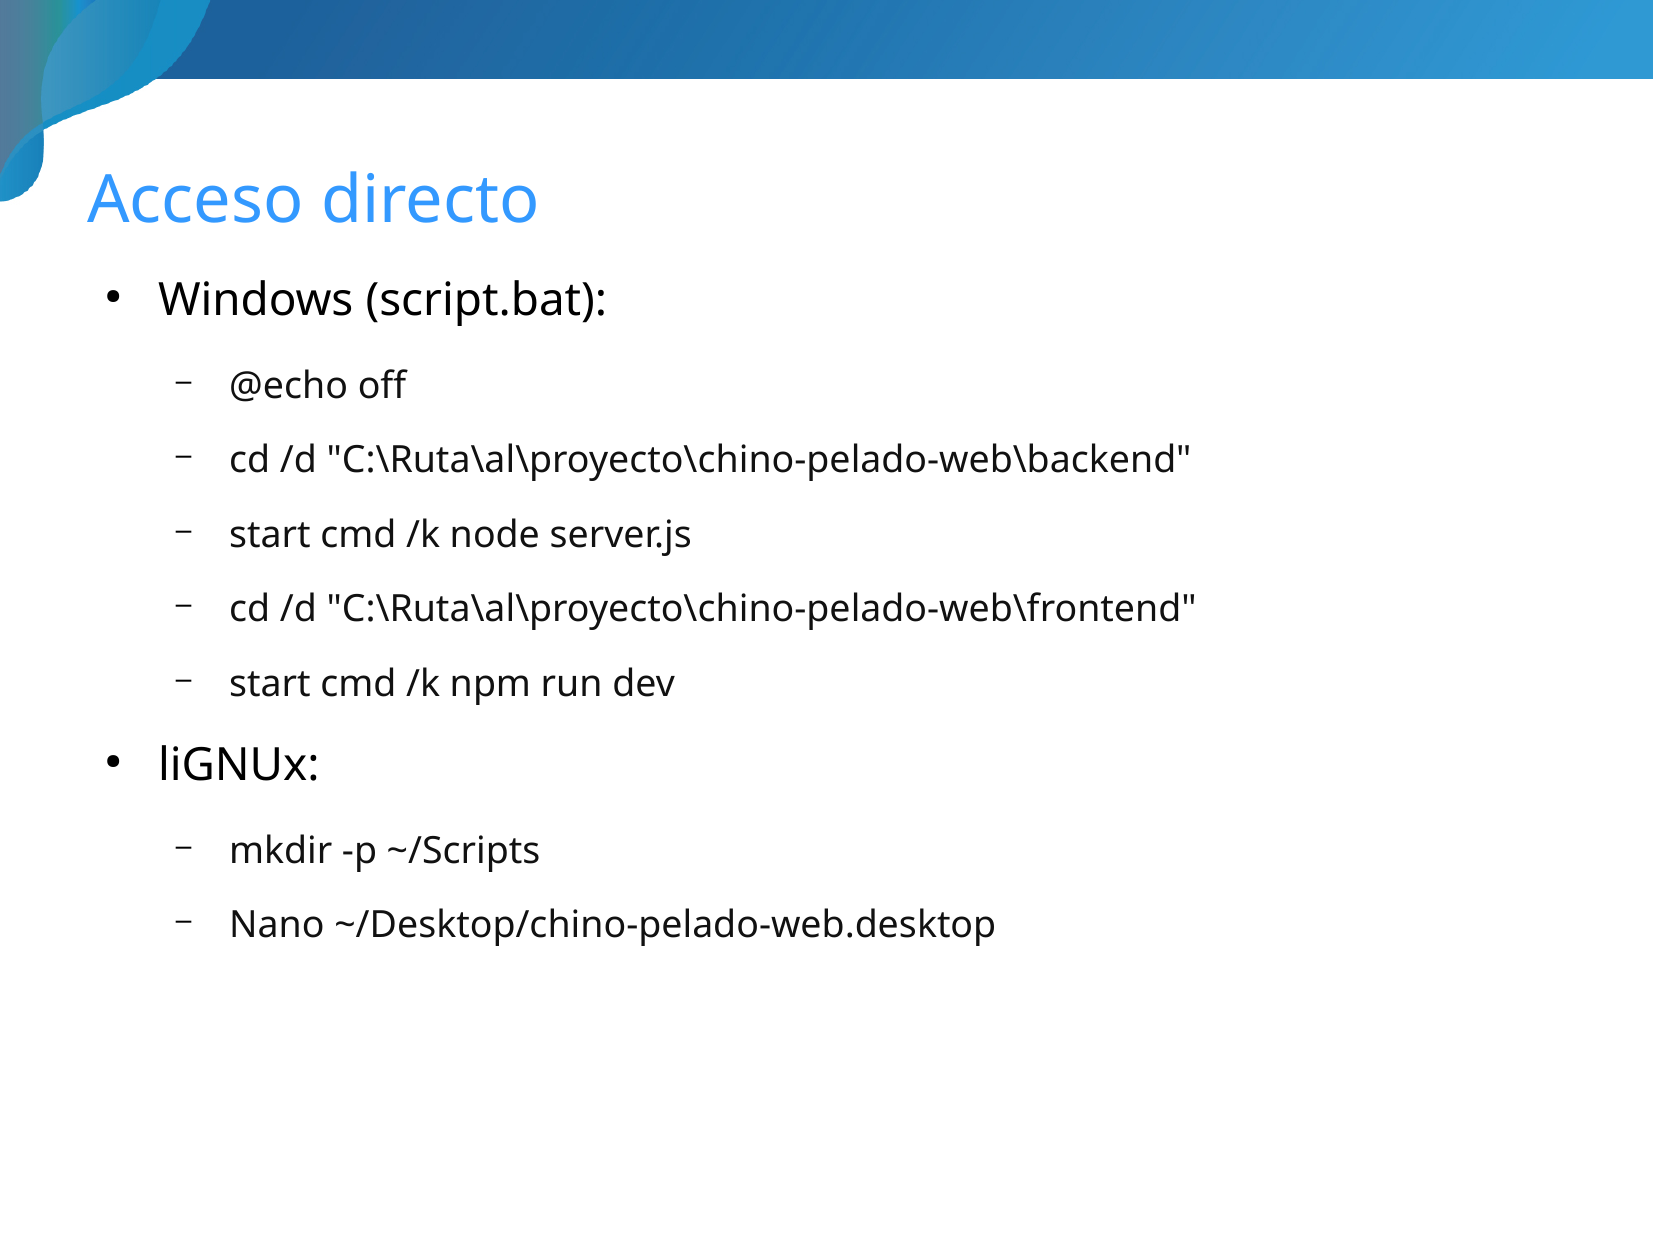

# Acceso directo
Windows (script.bat):
@echo off
cd /d "C:\Ruta\al\proyecto\chino-pelado-web\backend"
start cmd /k node server.js
cd /d "C:\Ruta\al\proyecto\chino-pelado-web\frontend"
start cmd /k npm run dev
liGNUx:
mkdir -p ~/Scripts
Nano ~/Desktop/chino-pelado-web.desktop